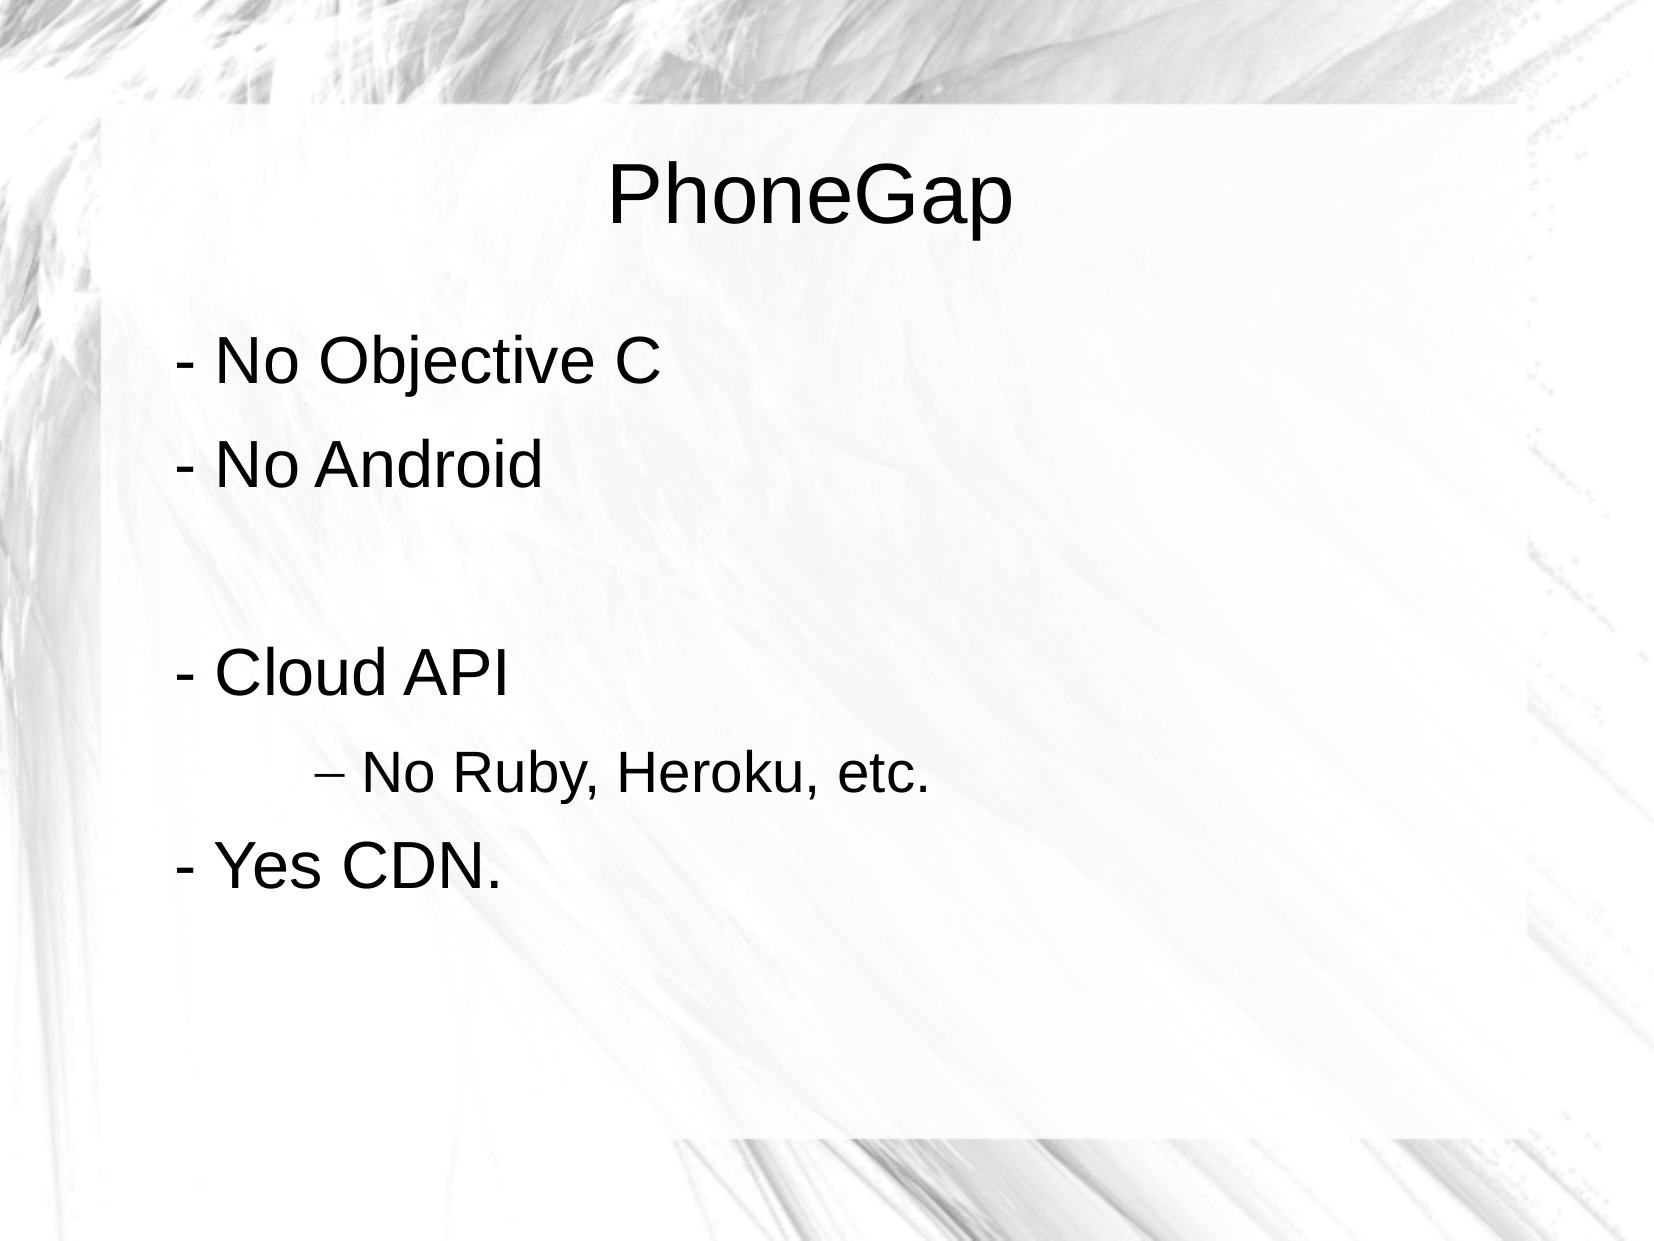

# PhoneGap
- No Objective C
- No Android
- Cloud API
No Ruby, Heroku, etc.
- Yes CDN.